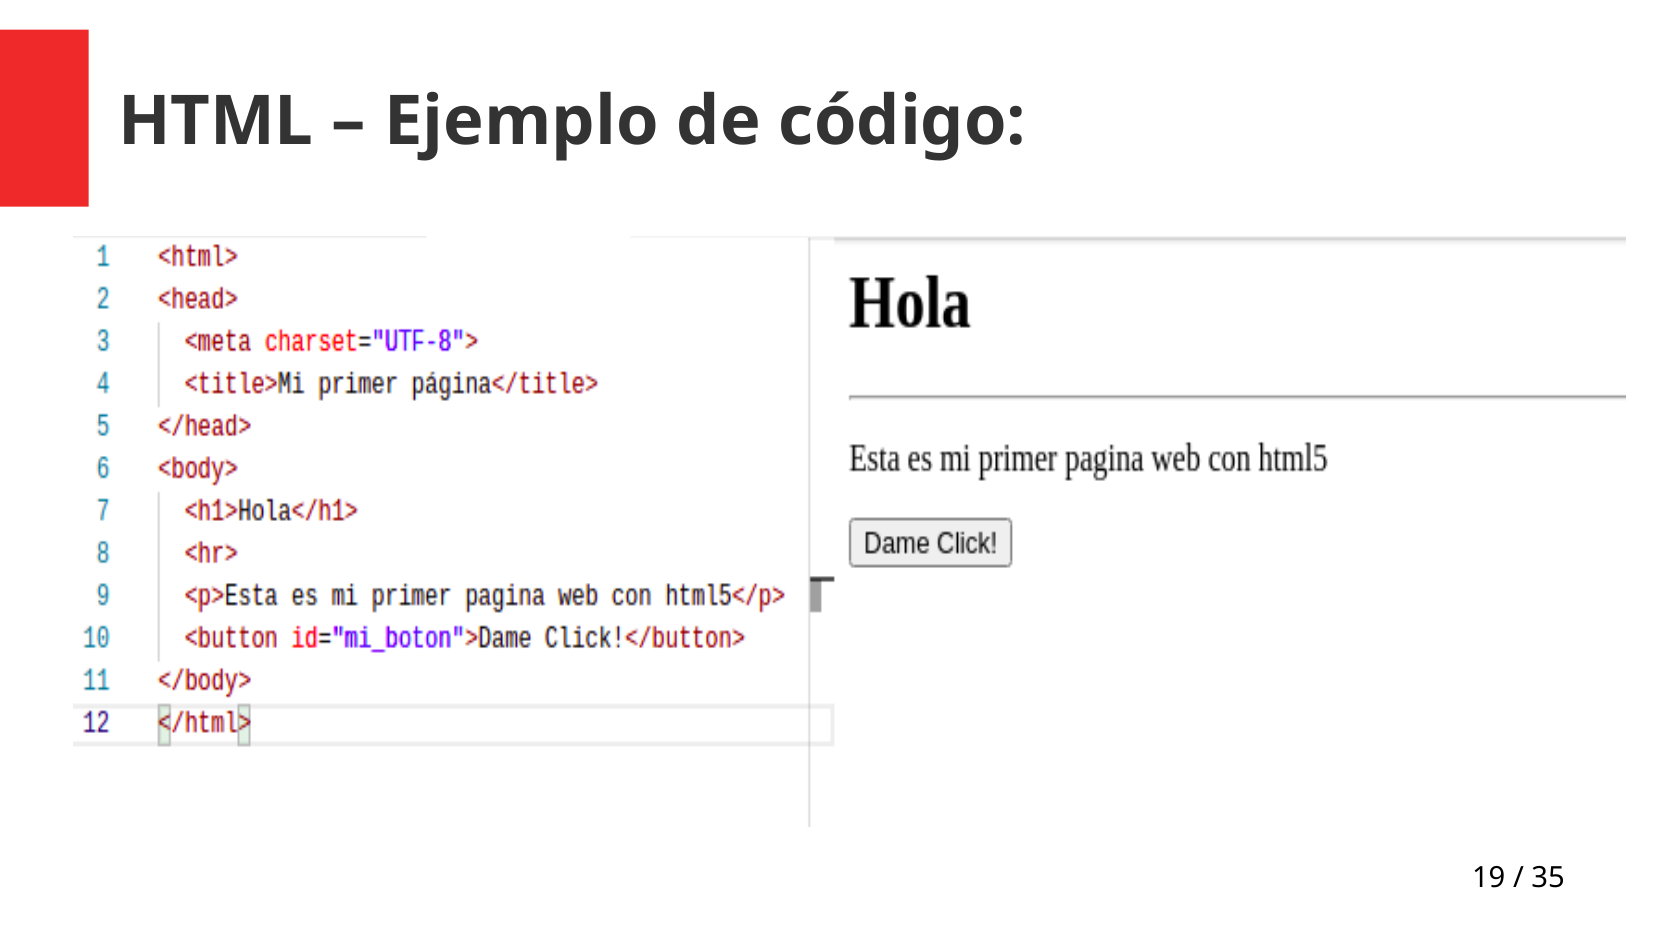

# HTML – Ejemplo de código:
19